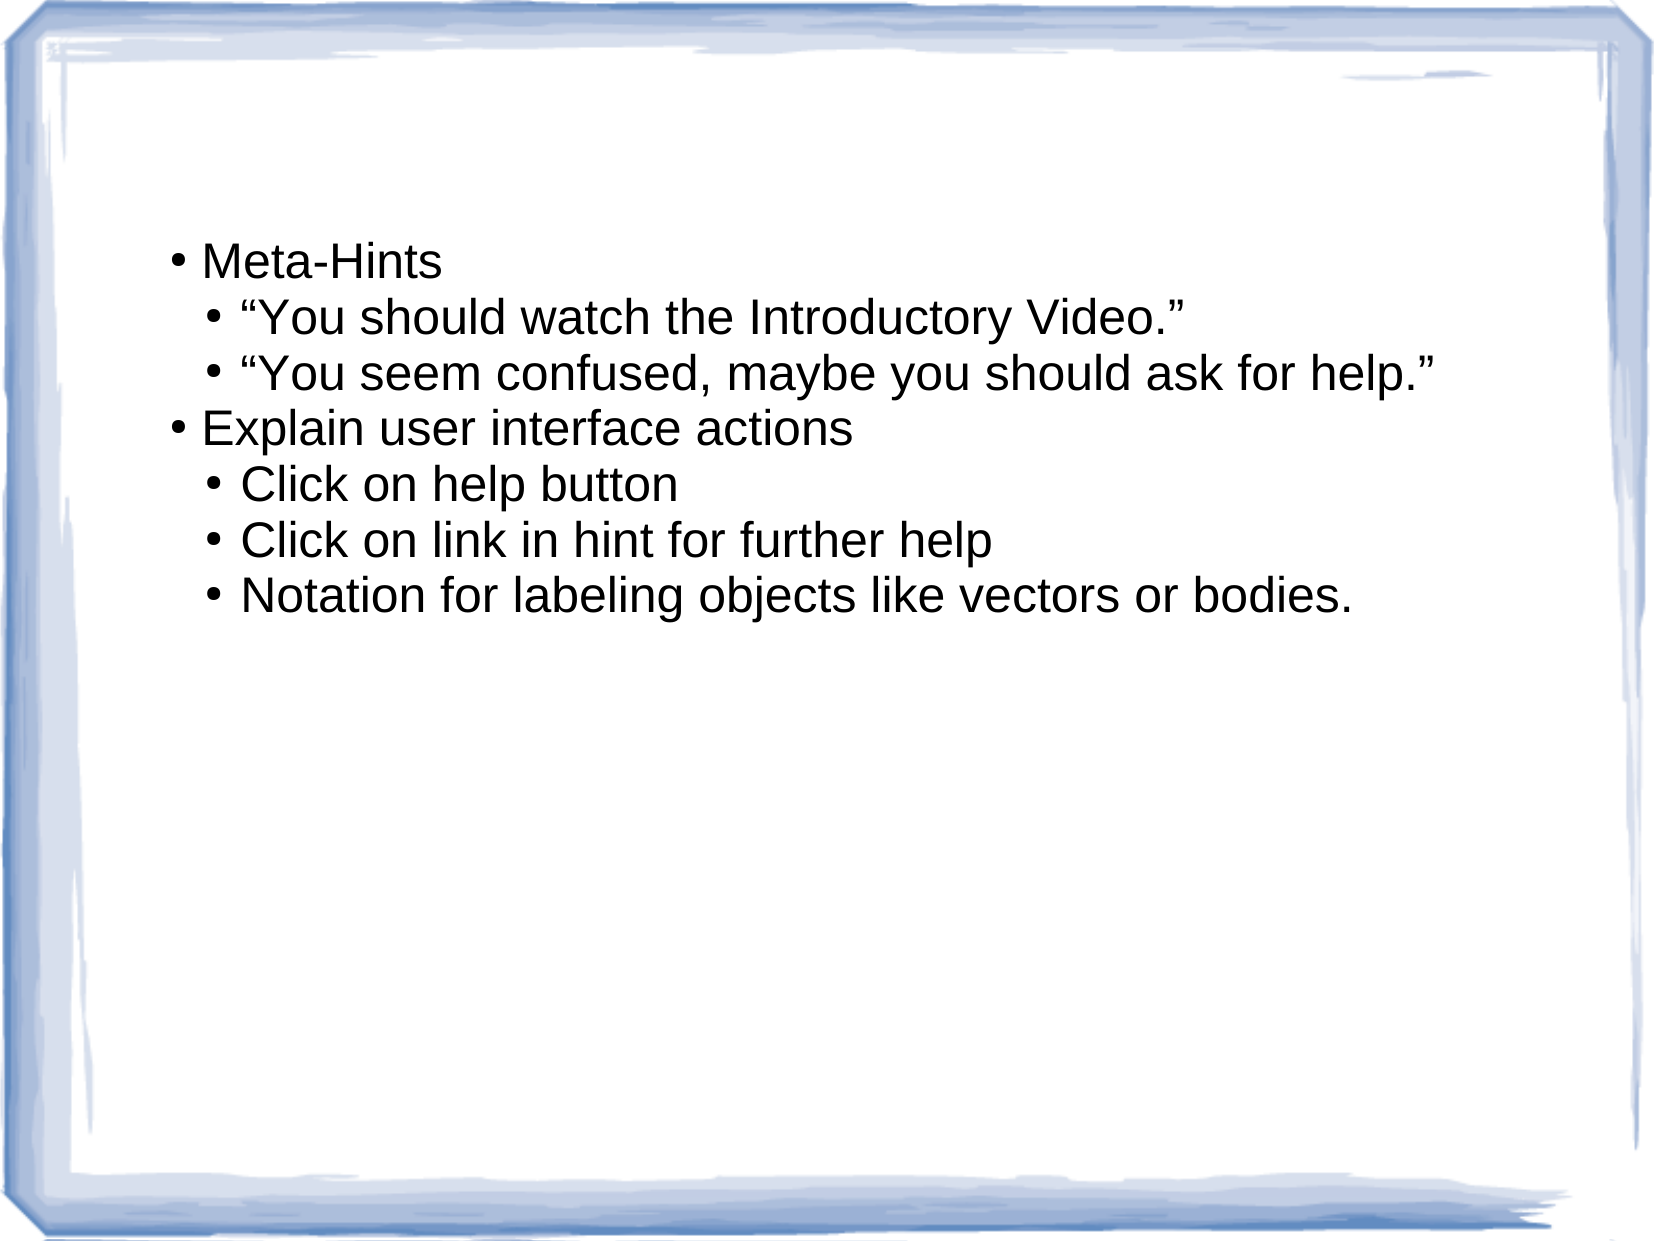

# Meta-Hints
“You should watch the Introductory Video.”
“You seem confused, maybe you should ask for help.”
 Explain user interface actions
Click on help button
Click on link in hint for further help
Notation for labeling objects like vectors or bodies.